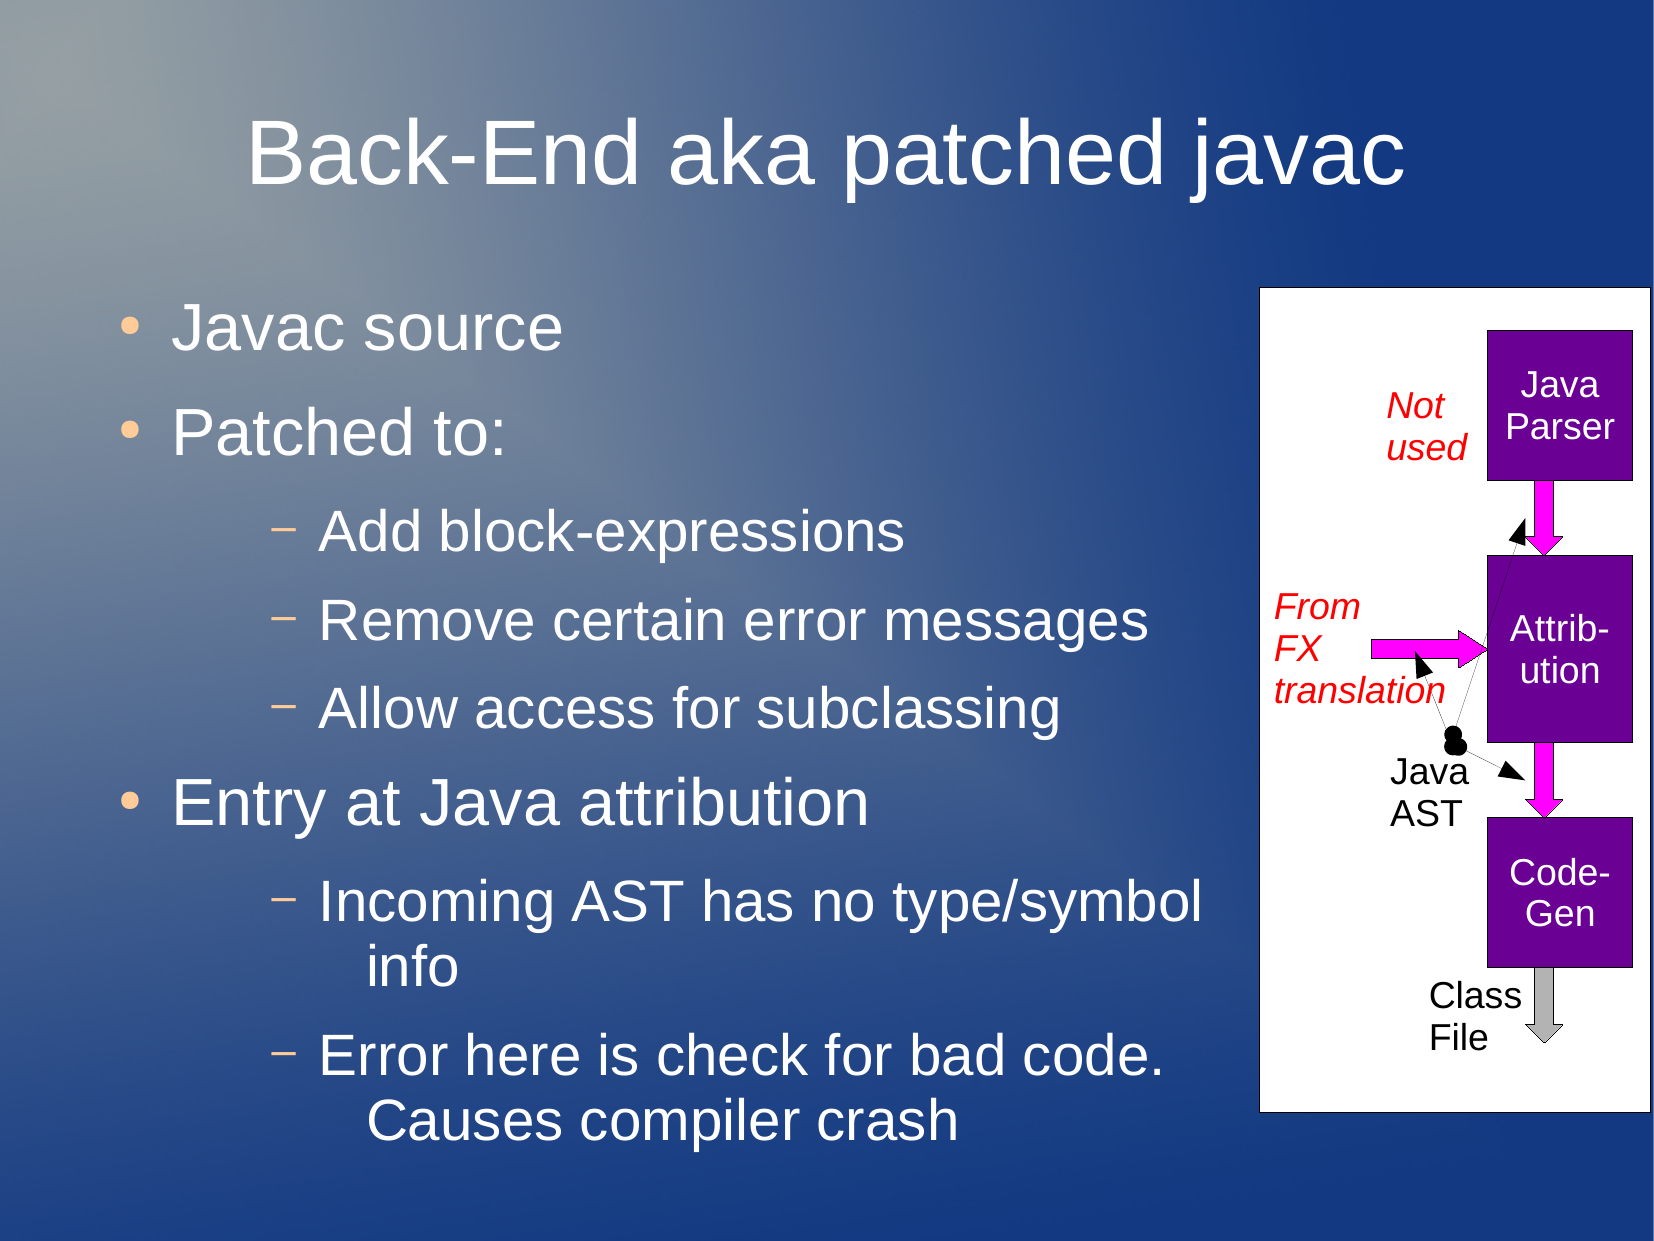

# Back-End aka patched javac
Javac source
Patched to:
Add block-expressions
Remove certain error messages
Allow access for subclassing
Entry at Java attribution
Incoming AST has no type/symbol info
Error here is check for bad code. Causes compiler crash
Java
Parser
Not
used
Attrib-
ution
From
FX
translation
Java
AST
Code-
Gen
Class
File